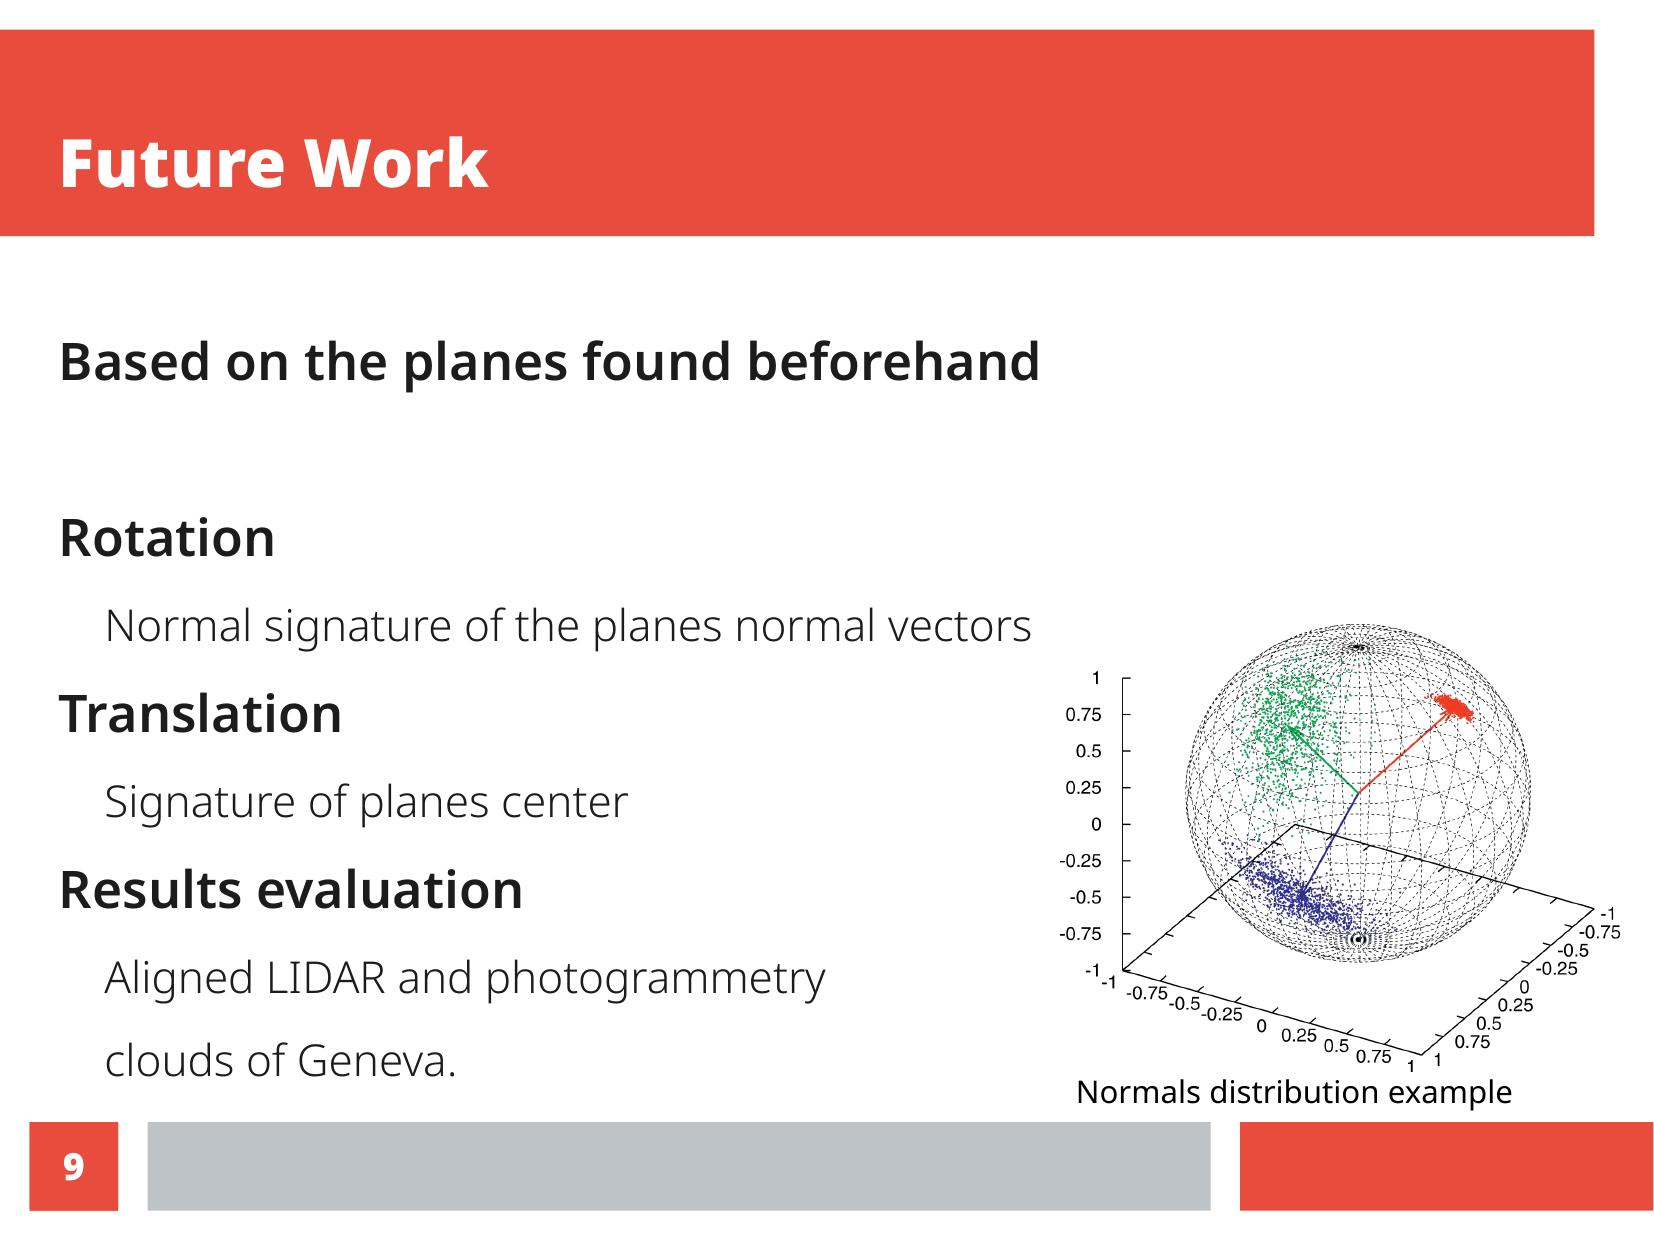

# Future Work
Based on the planes found beforehand
Rotation
Normal signature of the planes normal vectors
Translation
Signature of planes center
Results evaluation
Aligned LIDAR and photogrammetry
clouds of Geneva.
Normals distribution example
9